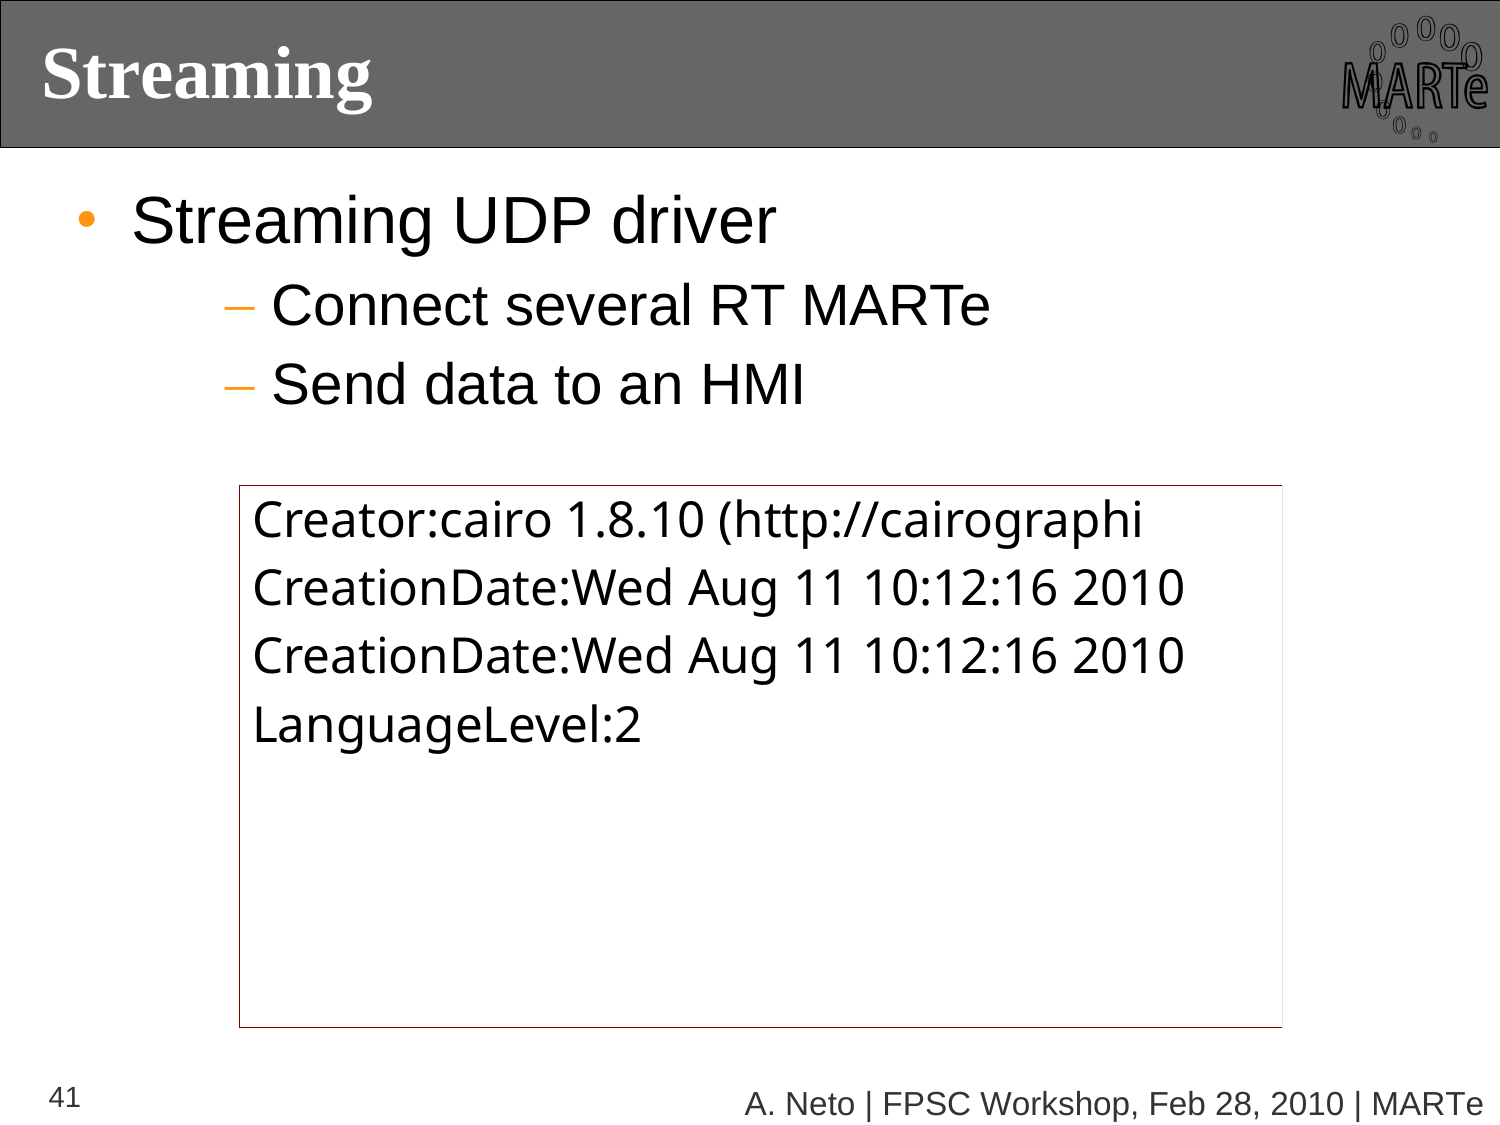

# Streaming
Streaming UDP driver
Connect several RT MARTe
Send data to an HMI